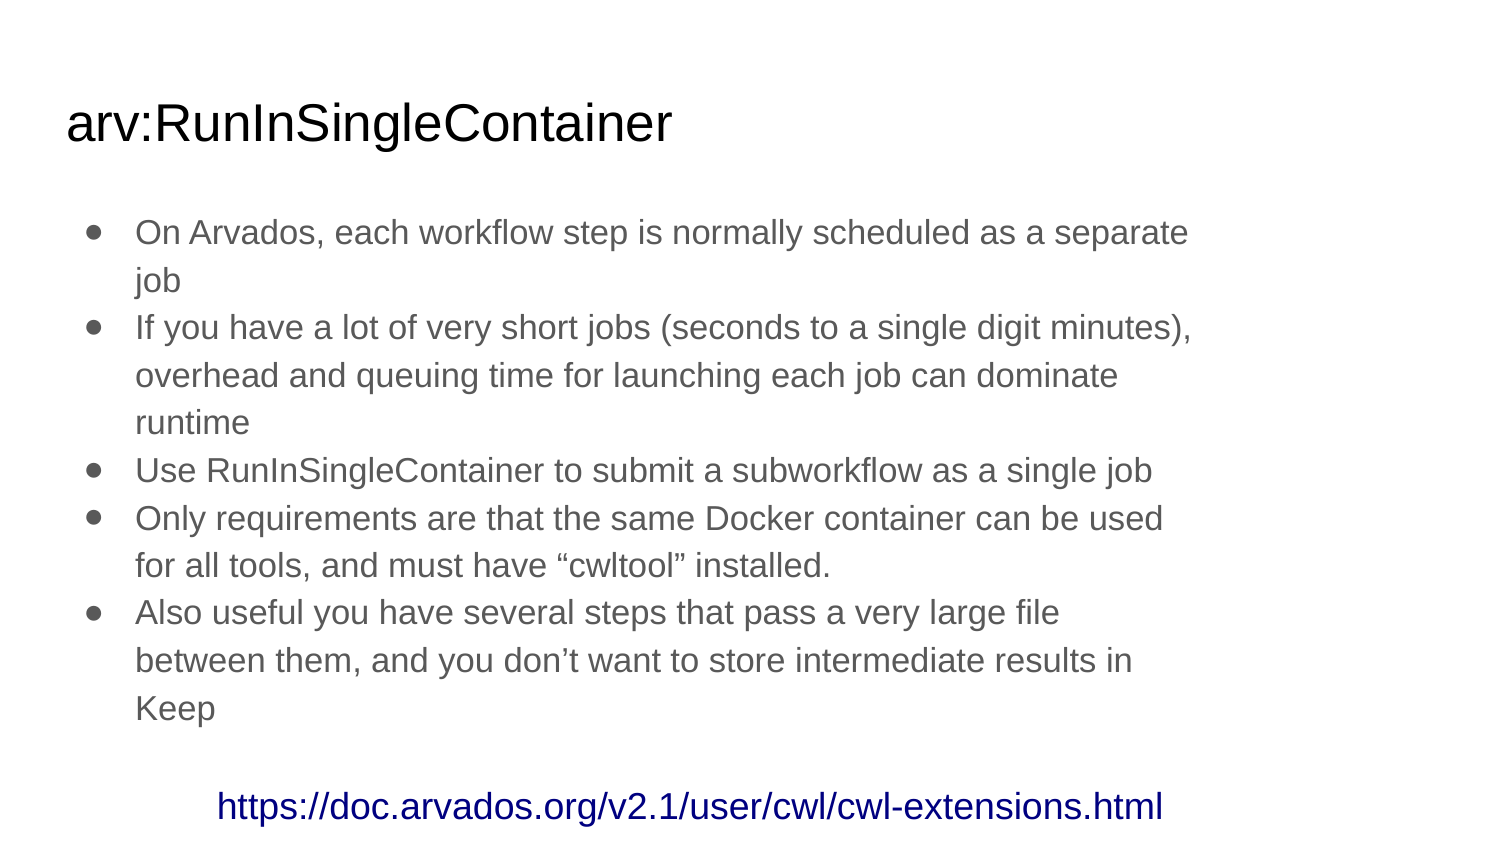

# arv:RunInSingleContainer
On Arvados, each workflow step is normally scheduled as a separate job
If you have a lot of very short jobs (seconds to a single digit minutes), overhead and queuing time for launching each job can dominate runtime
Use RunInSingleContainer to submit a subworkflow as a single job
Only requirements are that the same Docker container can be used for all tools, and must have “cwltool” installed.
Also useful you have several steps that pass a very large file between them, and you don’t want to store intermediate results in Keep
https://doc.arvados.org/v2.1/user/cwl/cwl-extensions.html